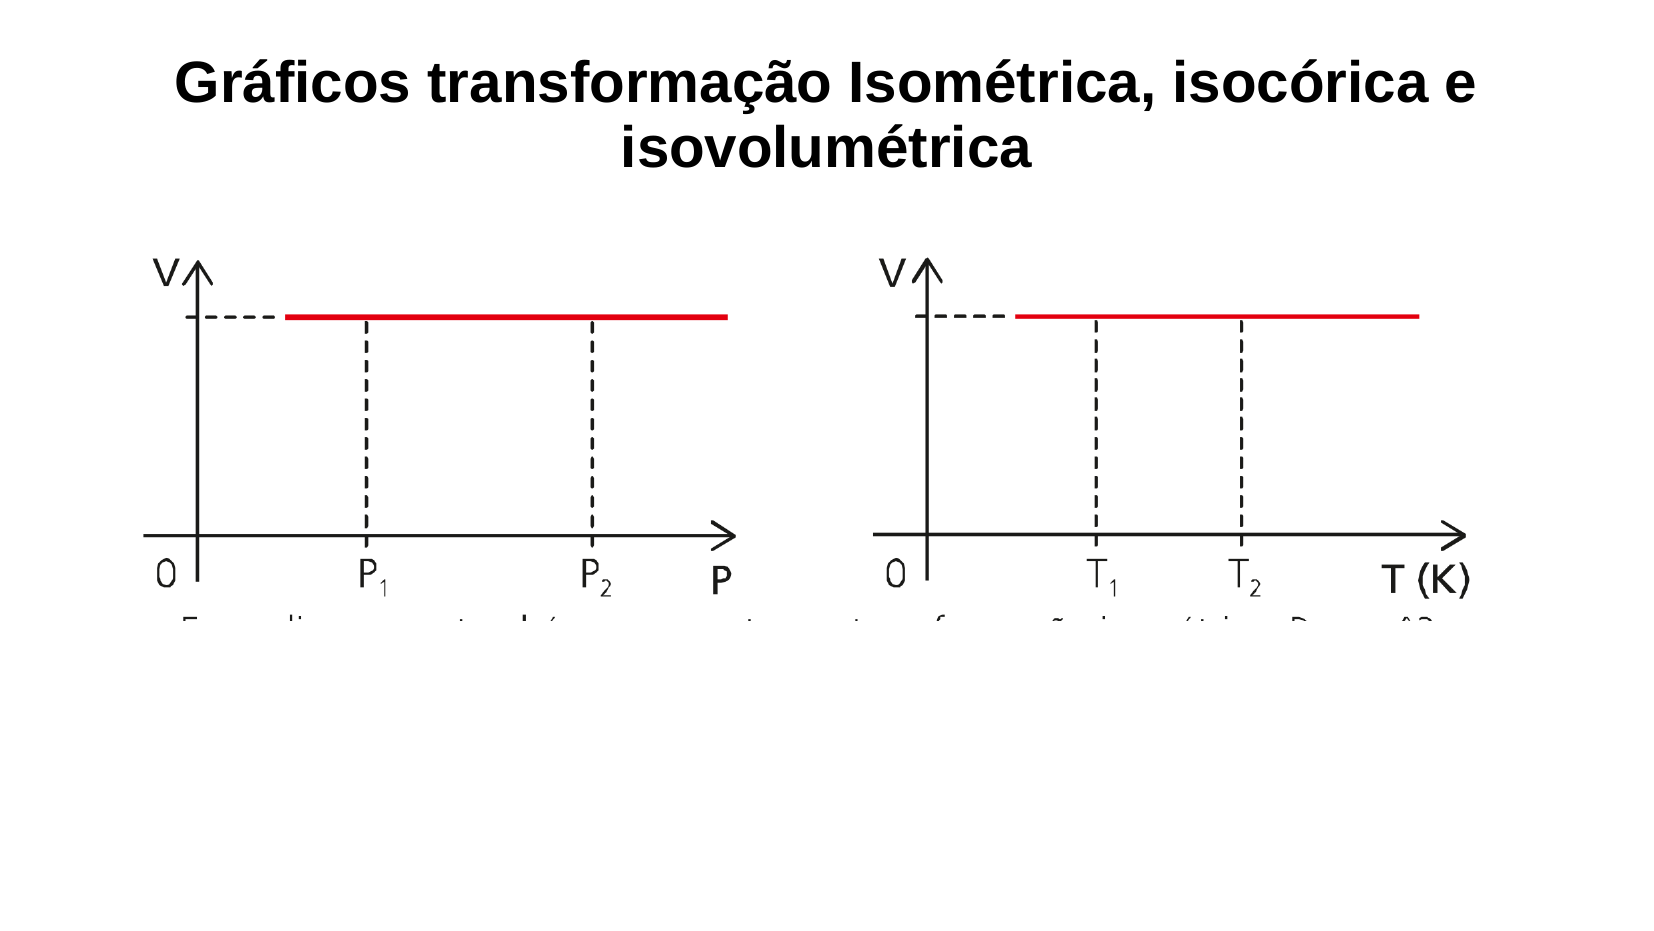

# Gráficos transformação Isométrica, isocórica e isovolumétrica